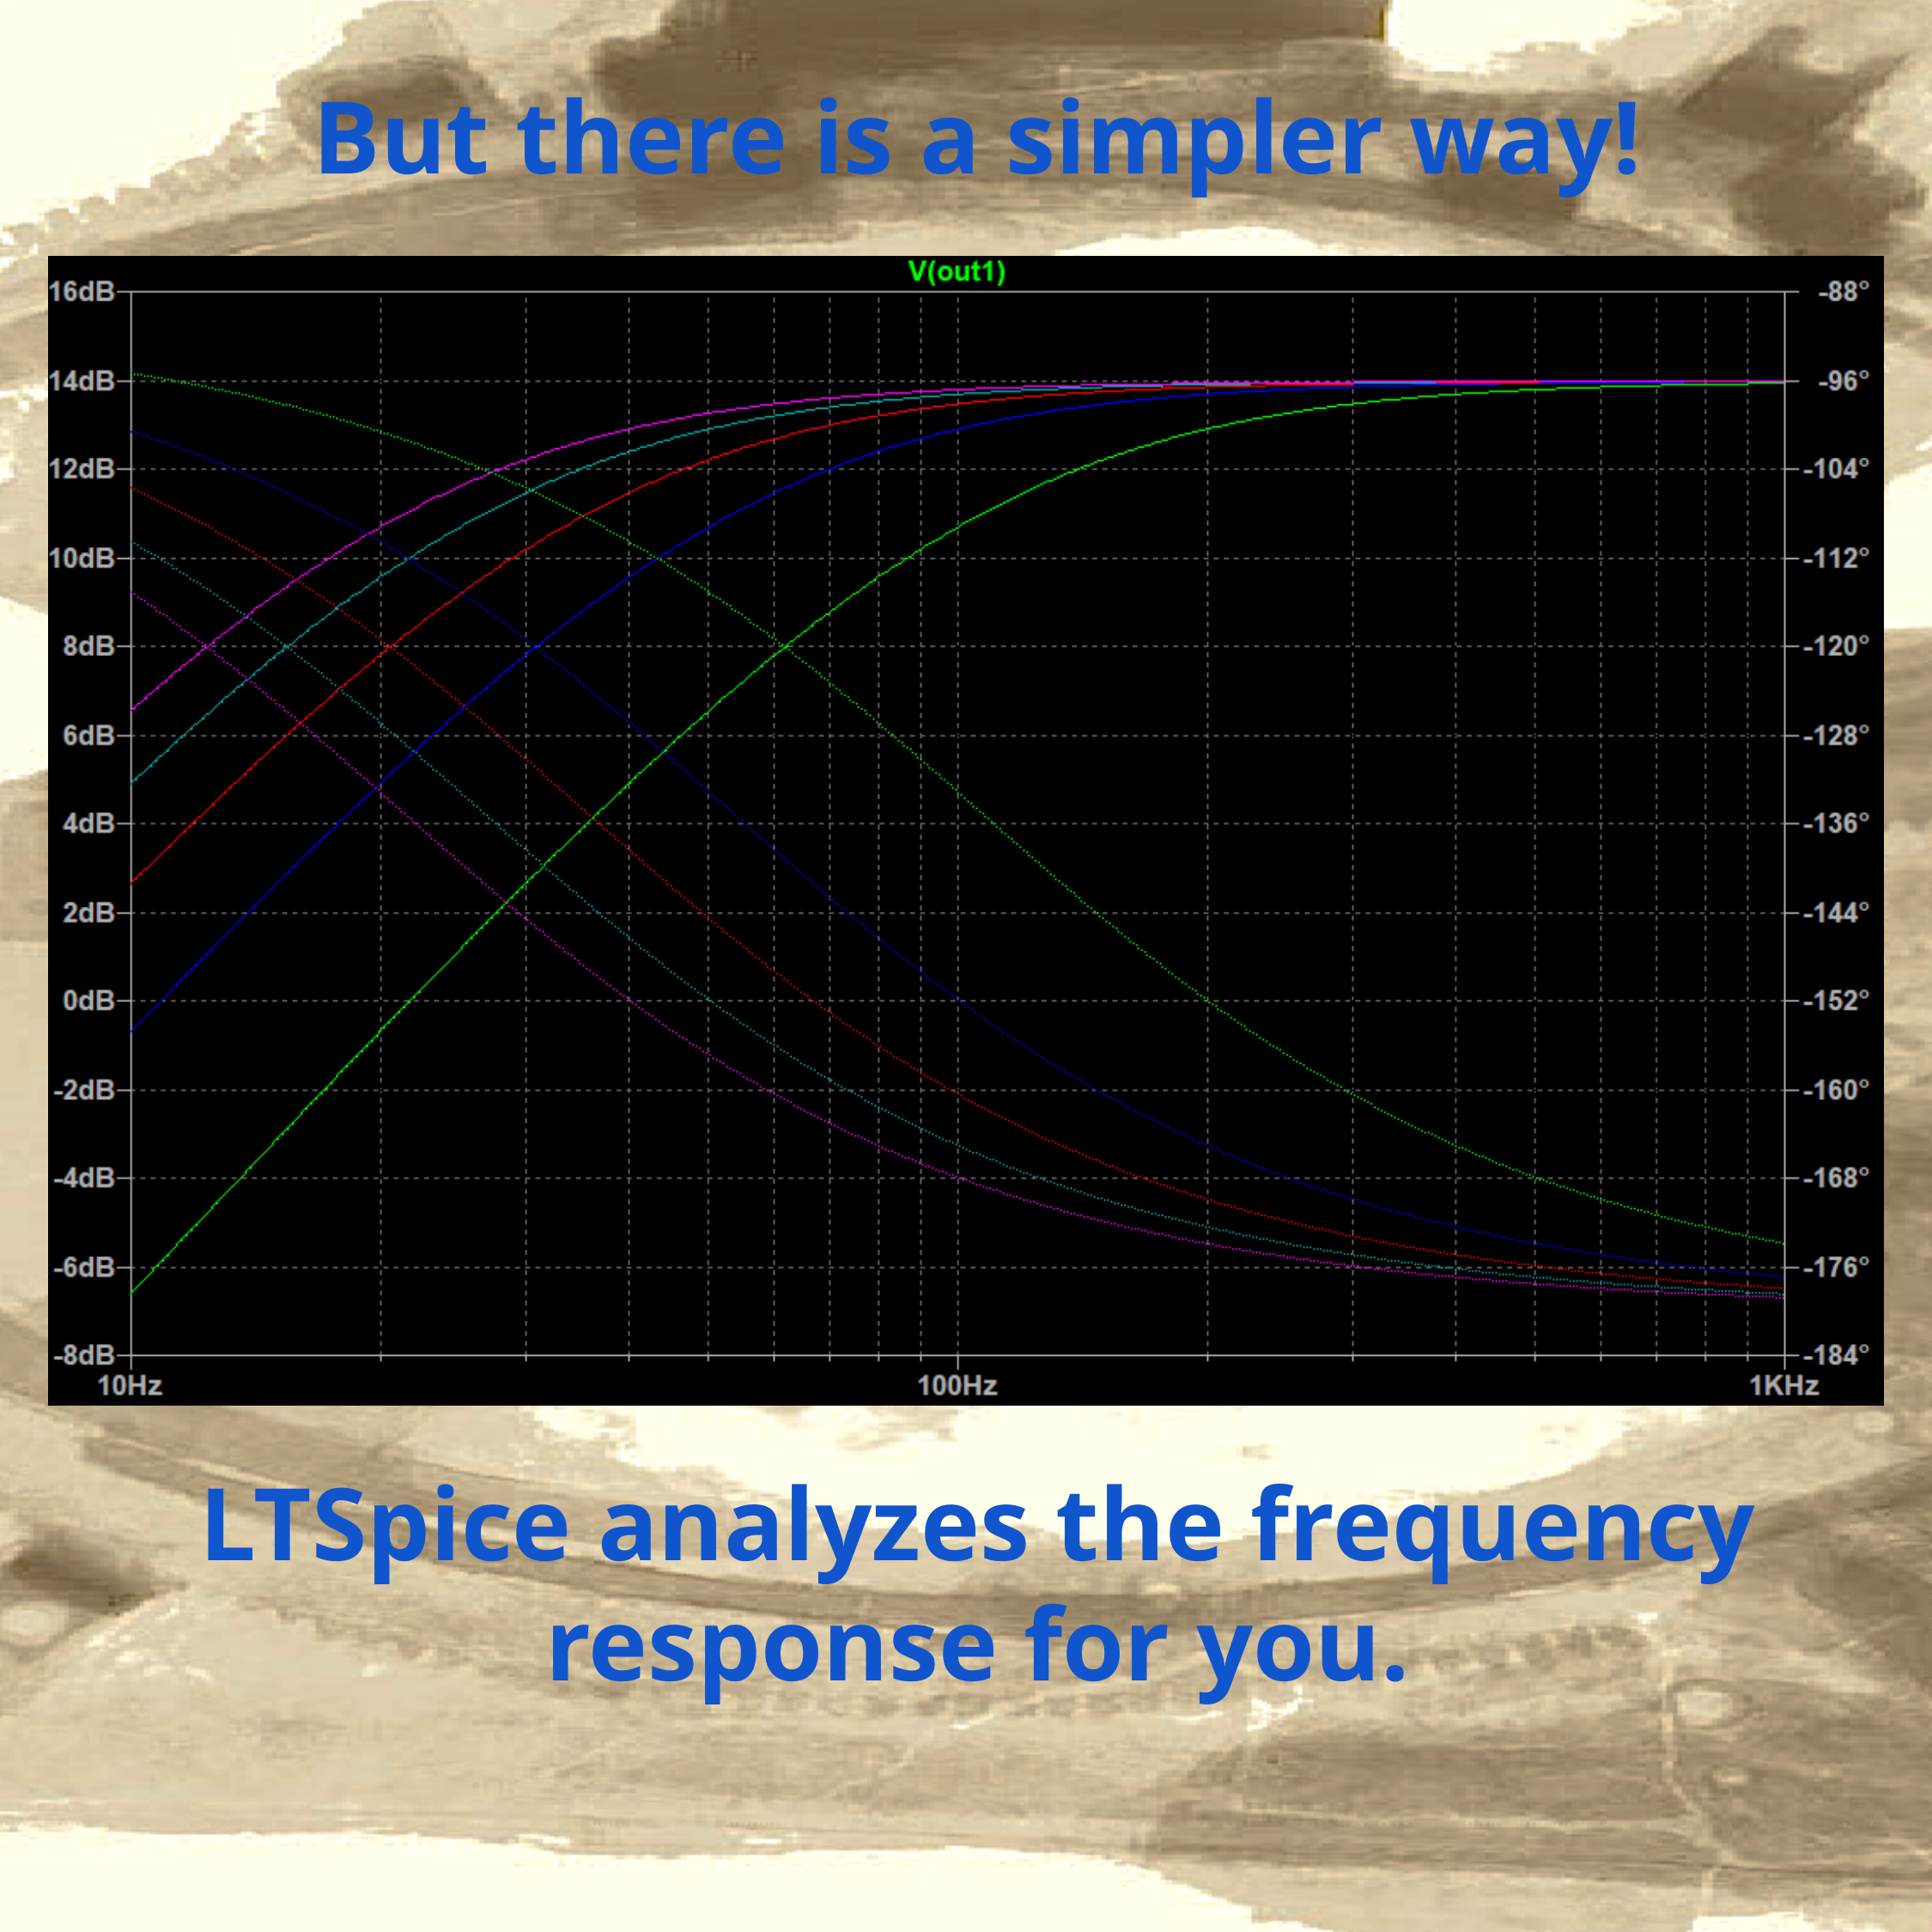

But there is a simpler way!
LTSpice analyzes the frequency response for you.